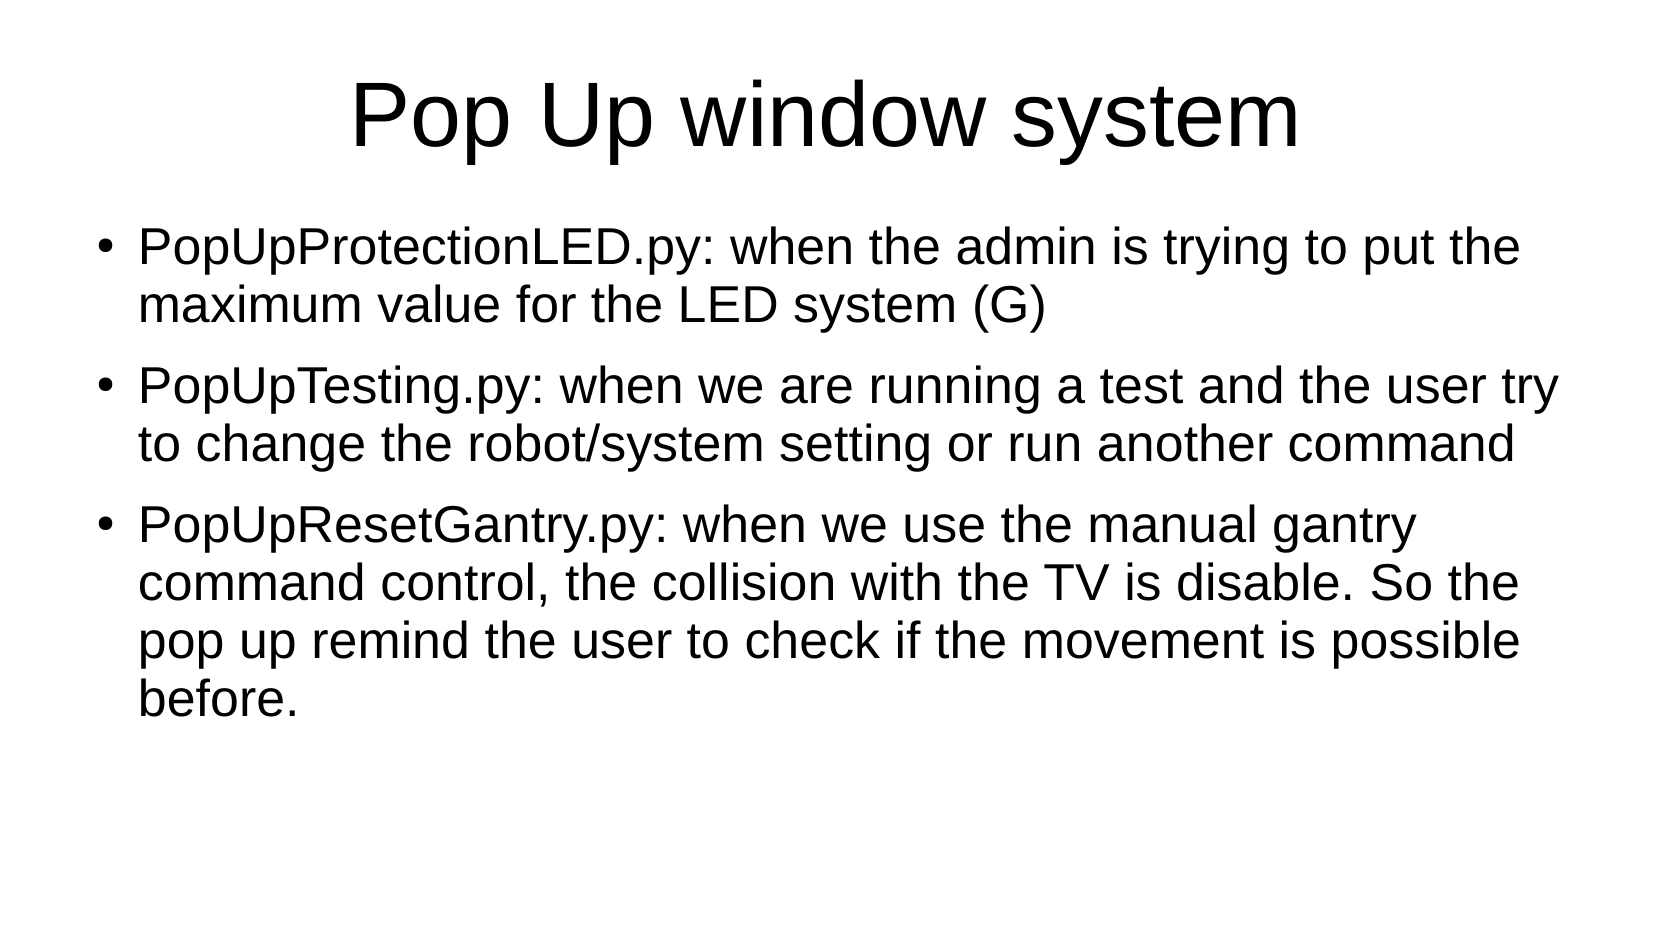

# Pop Up window system
PopUpProtectionLED.py: when the admin is trying to put the maximum value for the LED system (G)
PopUpTesting.py: when we are running a test and the user try to change the robot/system setting or run another command
PopUpResetGantry.py: when we use the manual gantry command control, the collision with the TV is disable. So the pop up remind the user to check if the movement is possible before.